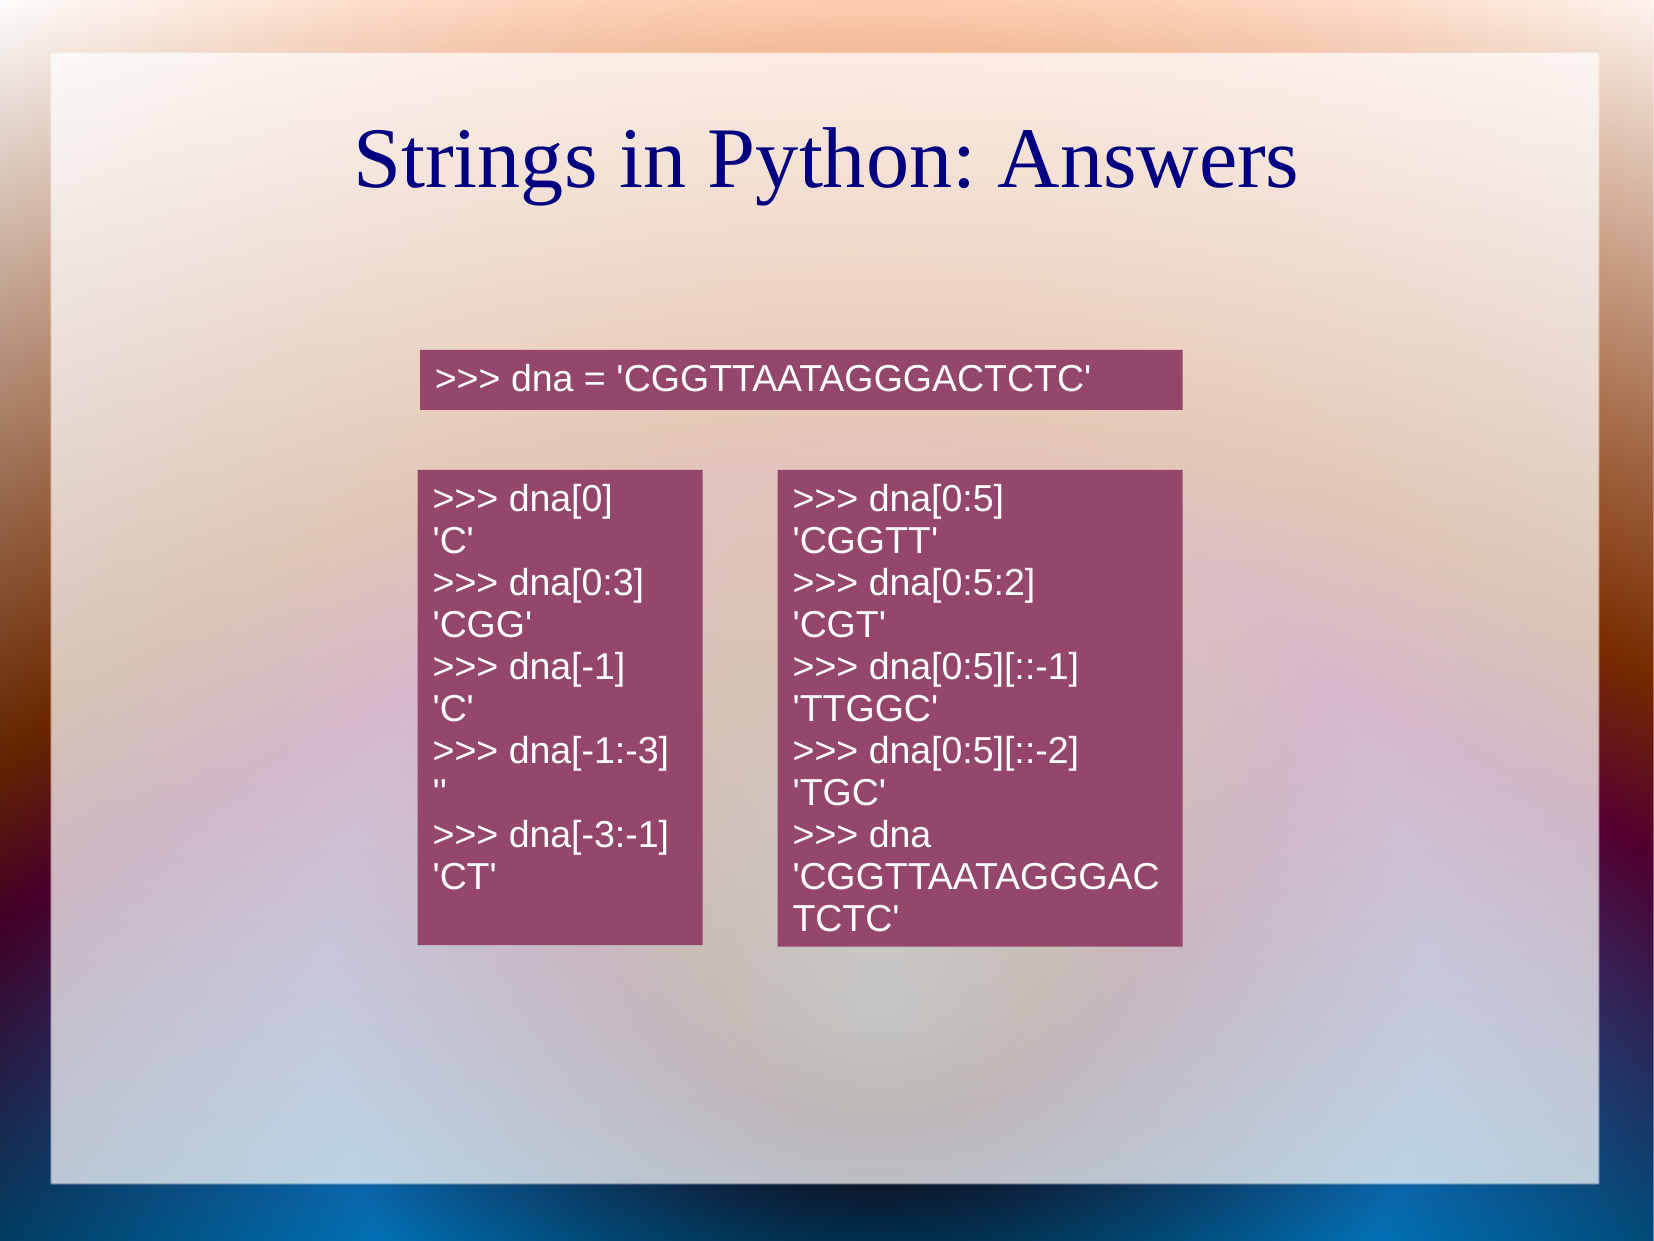

# Strings in Python: Answers
>>> dna = 'CGGTTAATAGGGACTCTC'
>>> dna[0]
'C'
>>> dna[0:3]
'CGG'
>>> dna[-1]
'C'
>>> dna[-1:-3]
''
>>> dna[-3:-1]
'CT'
>>> dna[0:5]
'CGGTT'
>>> dna[0:5:2]
'CGT'
>>> dna[0:5][::-1]
'TTGGC'
>>> dna[0:5][::-2]
'TGC'
>>> dna
'CGGTTAATAGGGACTCTC'